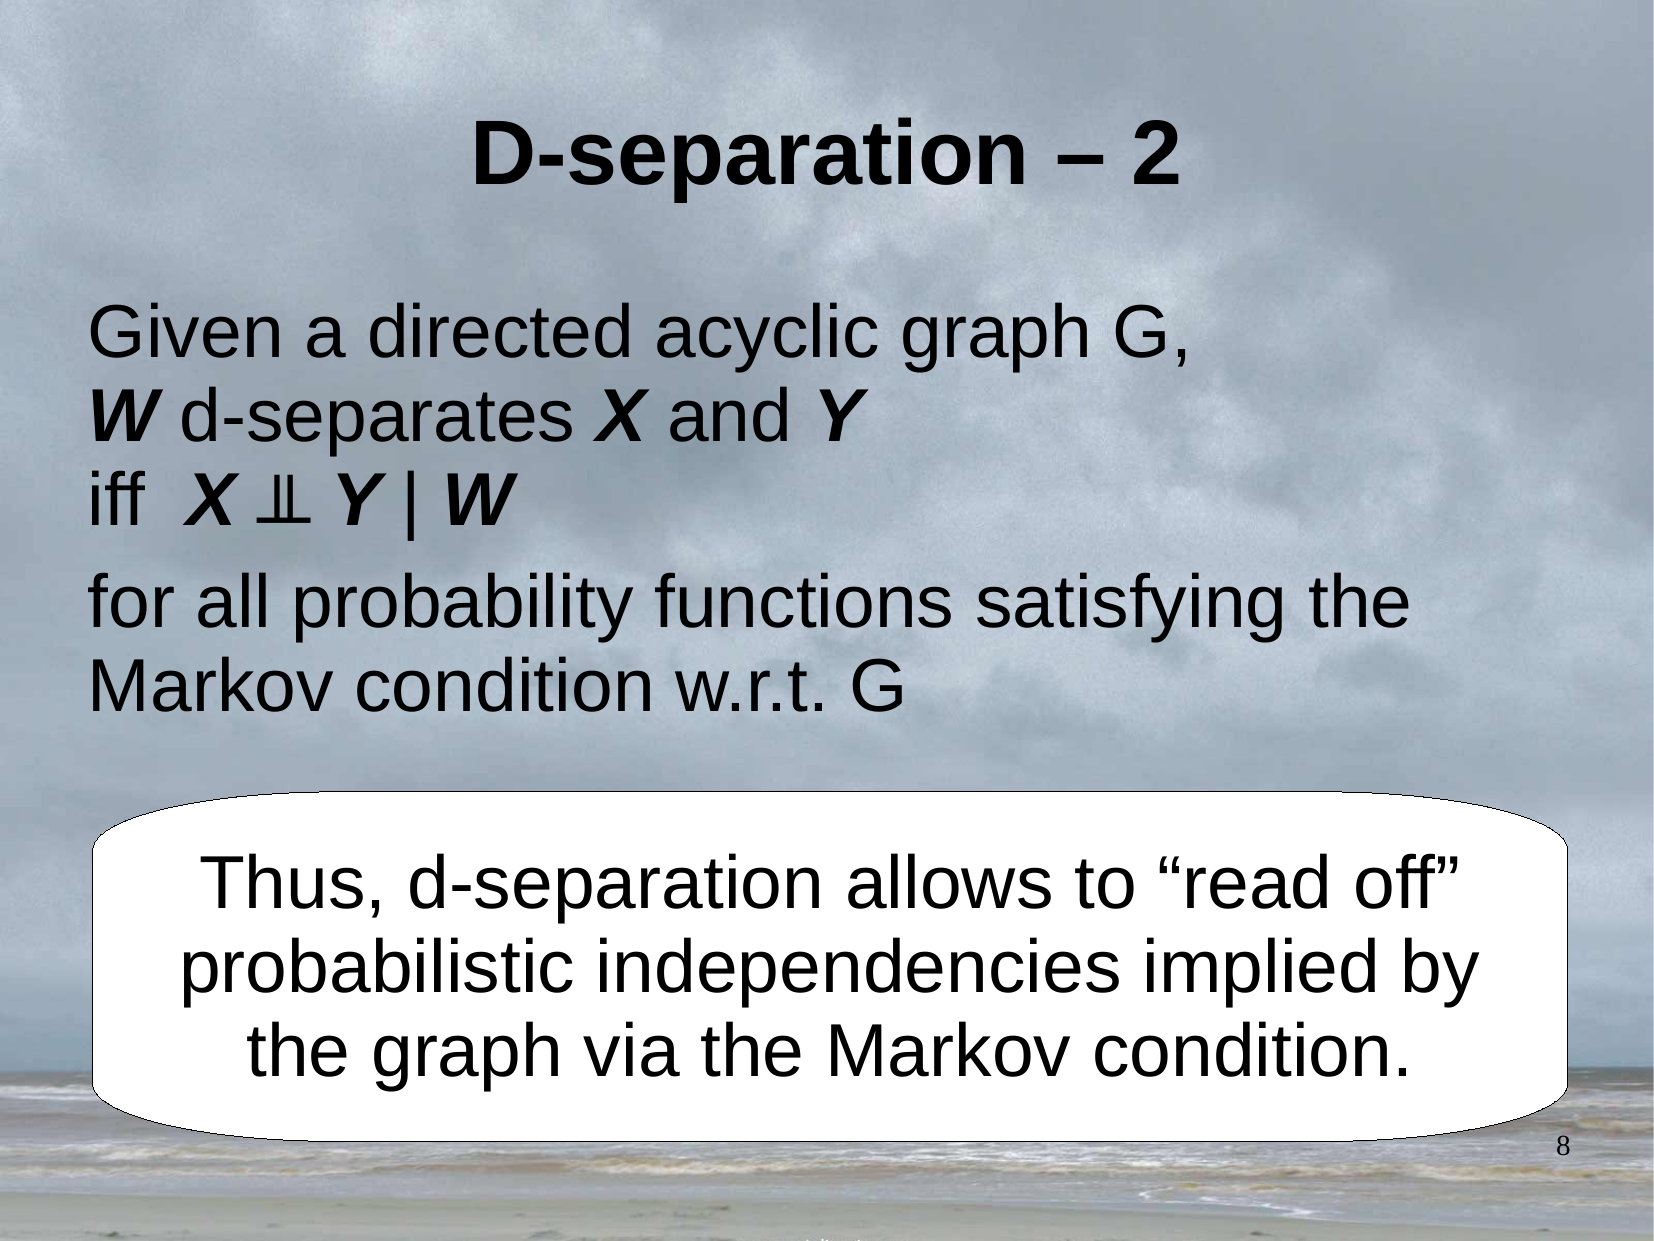

# D-separation – 2
Given a directed acyclic graph G,
W d-separates X and Y
iff X ╨ Y | W
for all probability functions satisfying the Markov condition w.r.t. G
Thus, d-separation allows to “read off” probabilistic independencies implied by the graph via the Markov condition.
8